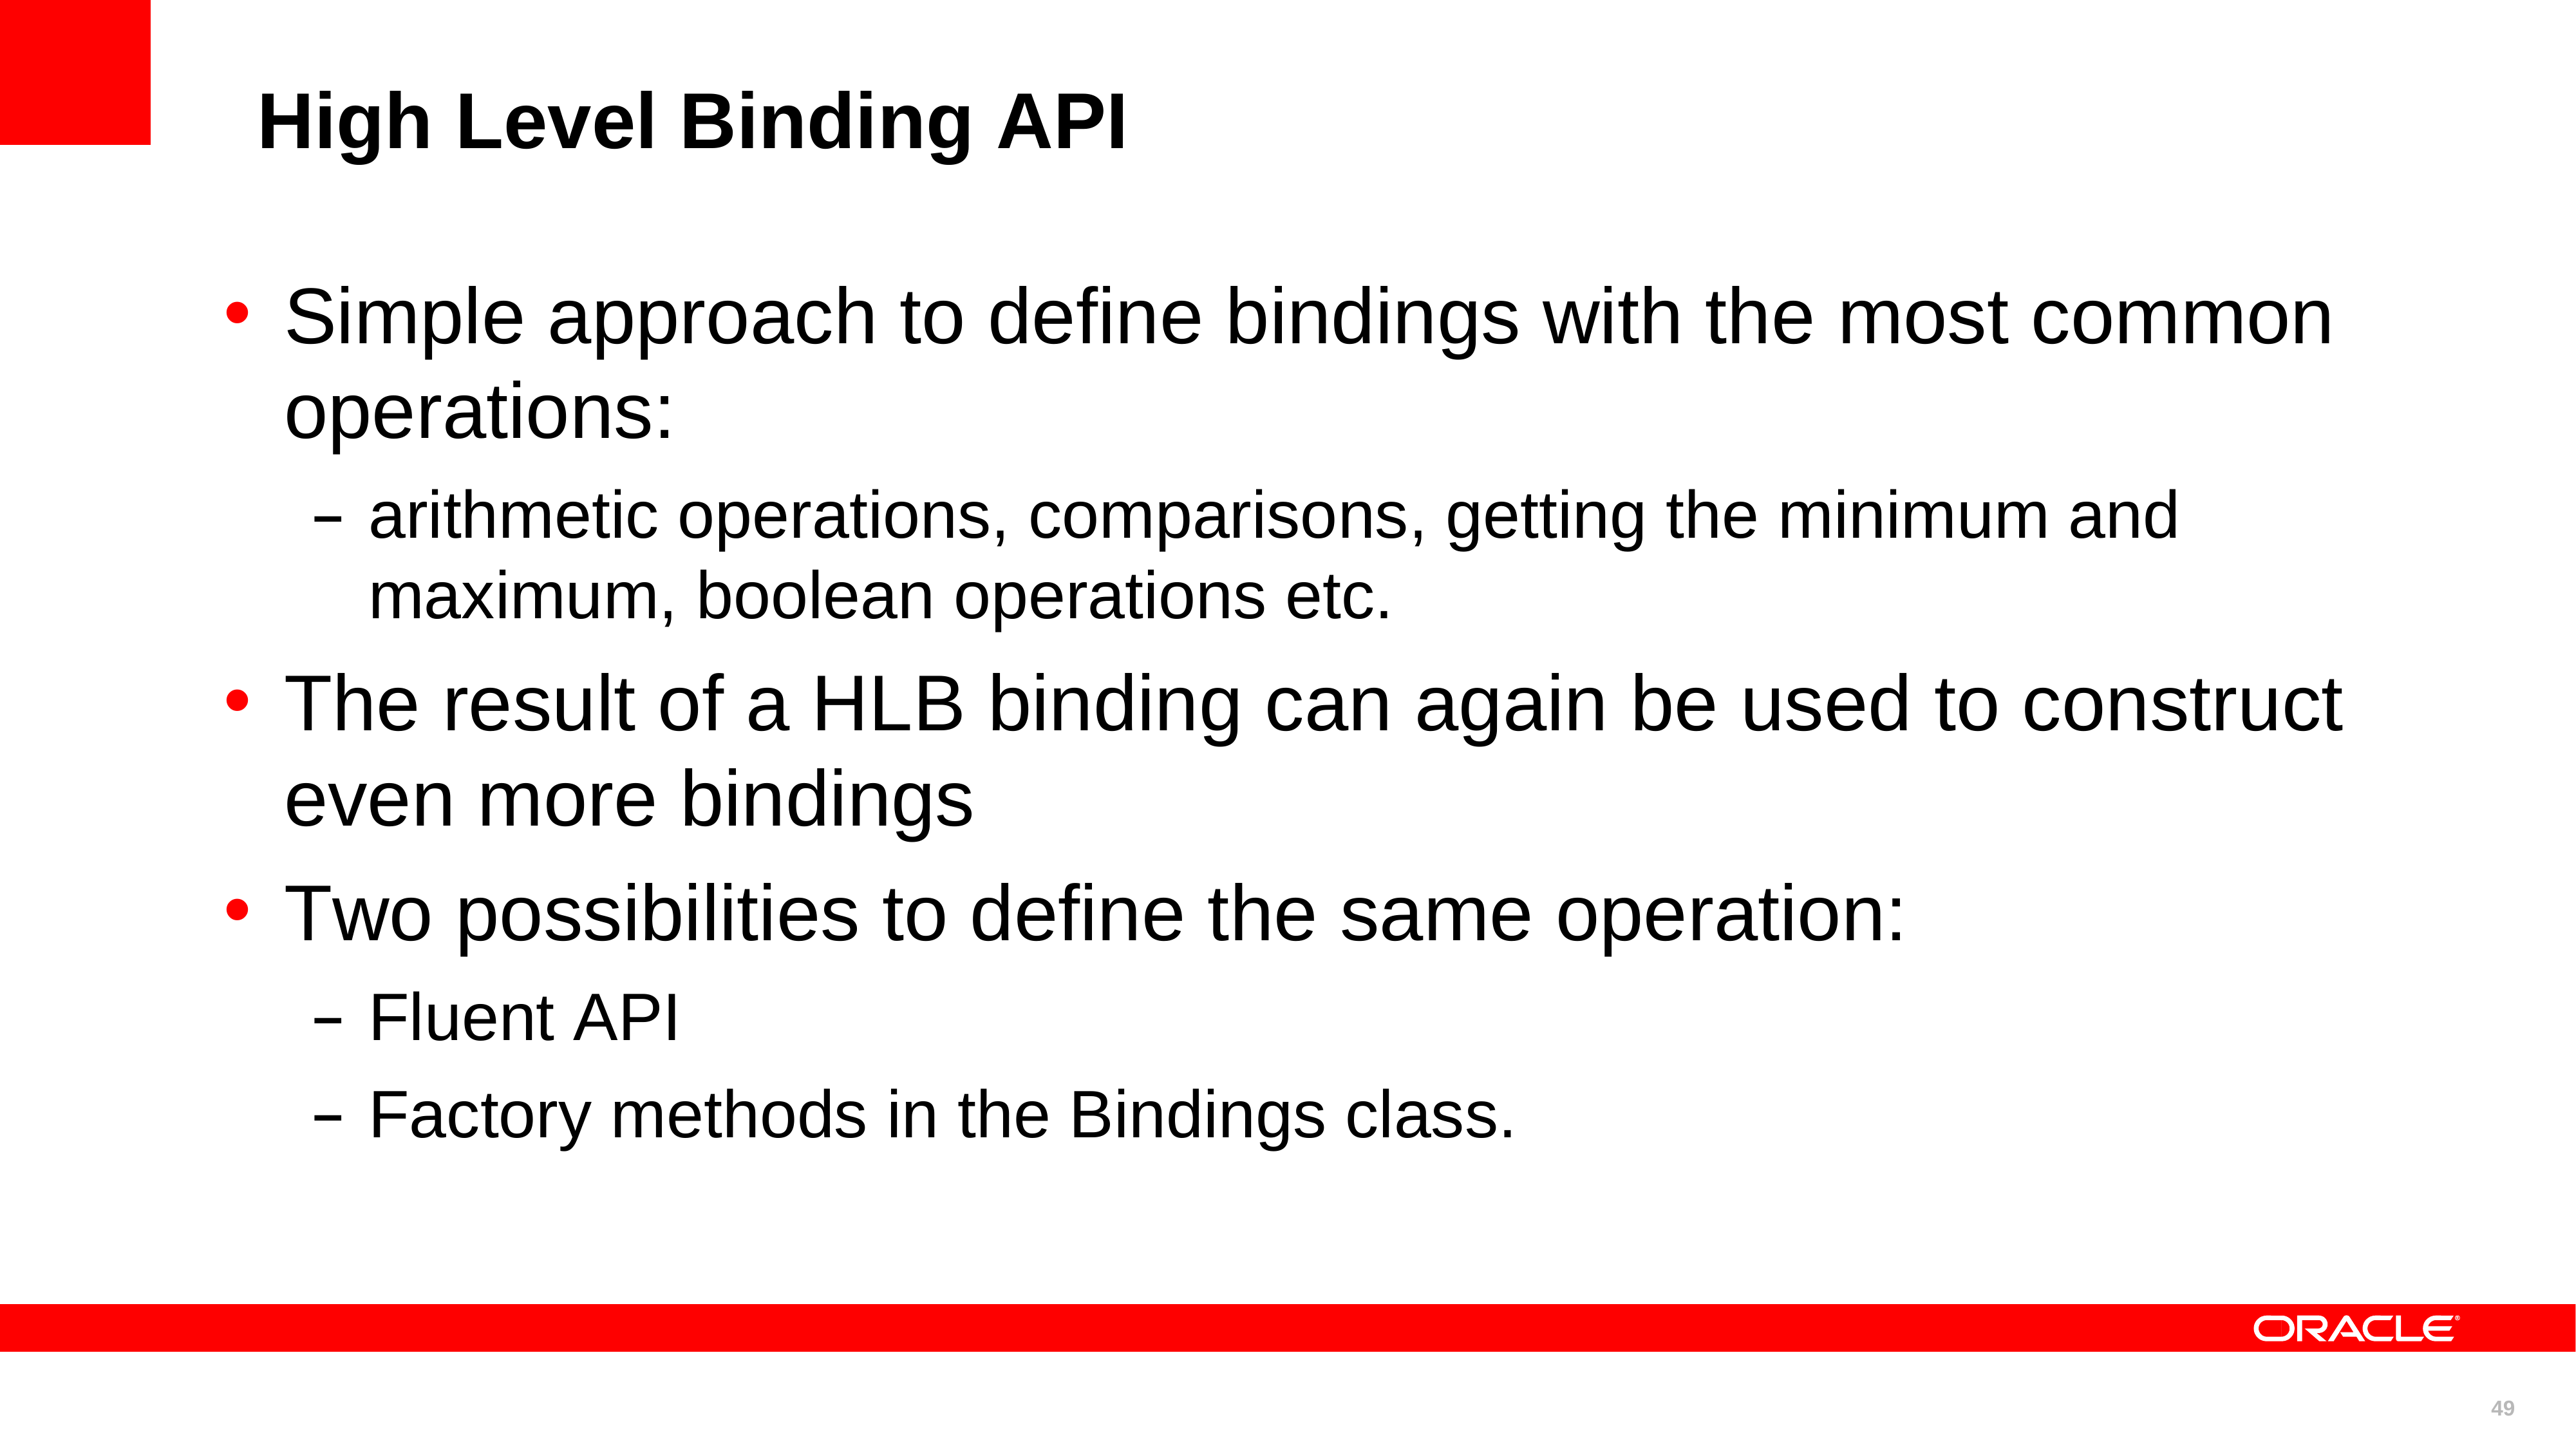

# High Level Binding API
Simple approach to define bindings with the most common operations:
arithmetic operations, comparisons, getting the minimum and maximum, boolean operations etc.
The result of a HLB binding can again be used to construct even more bindings
Two possibilities to define the same operation:
Fluent API
Factory methods in the Bindings class.